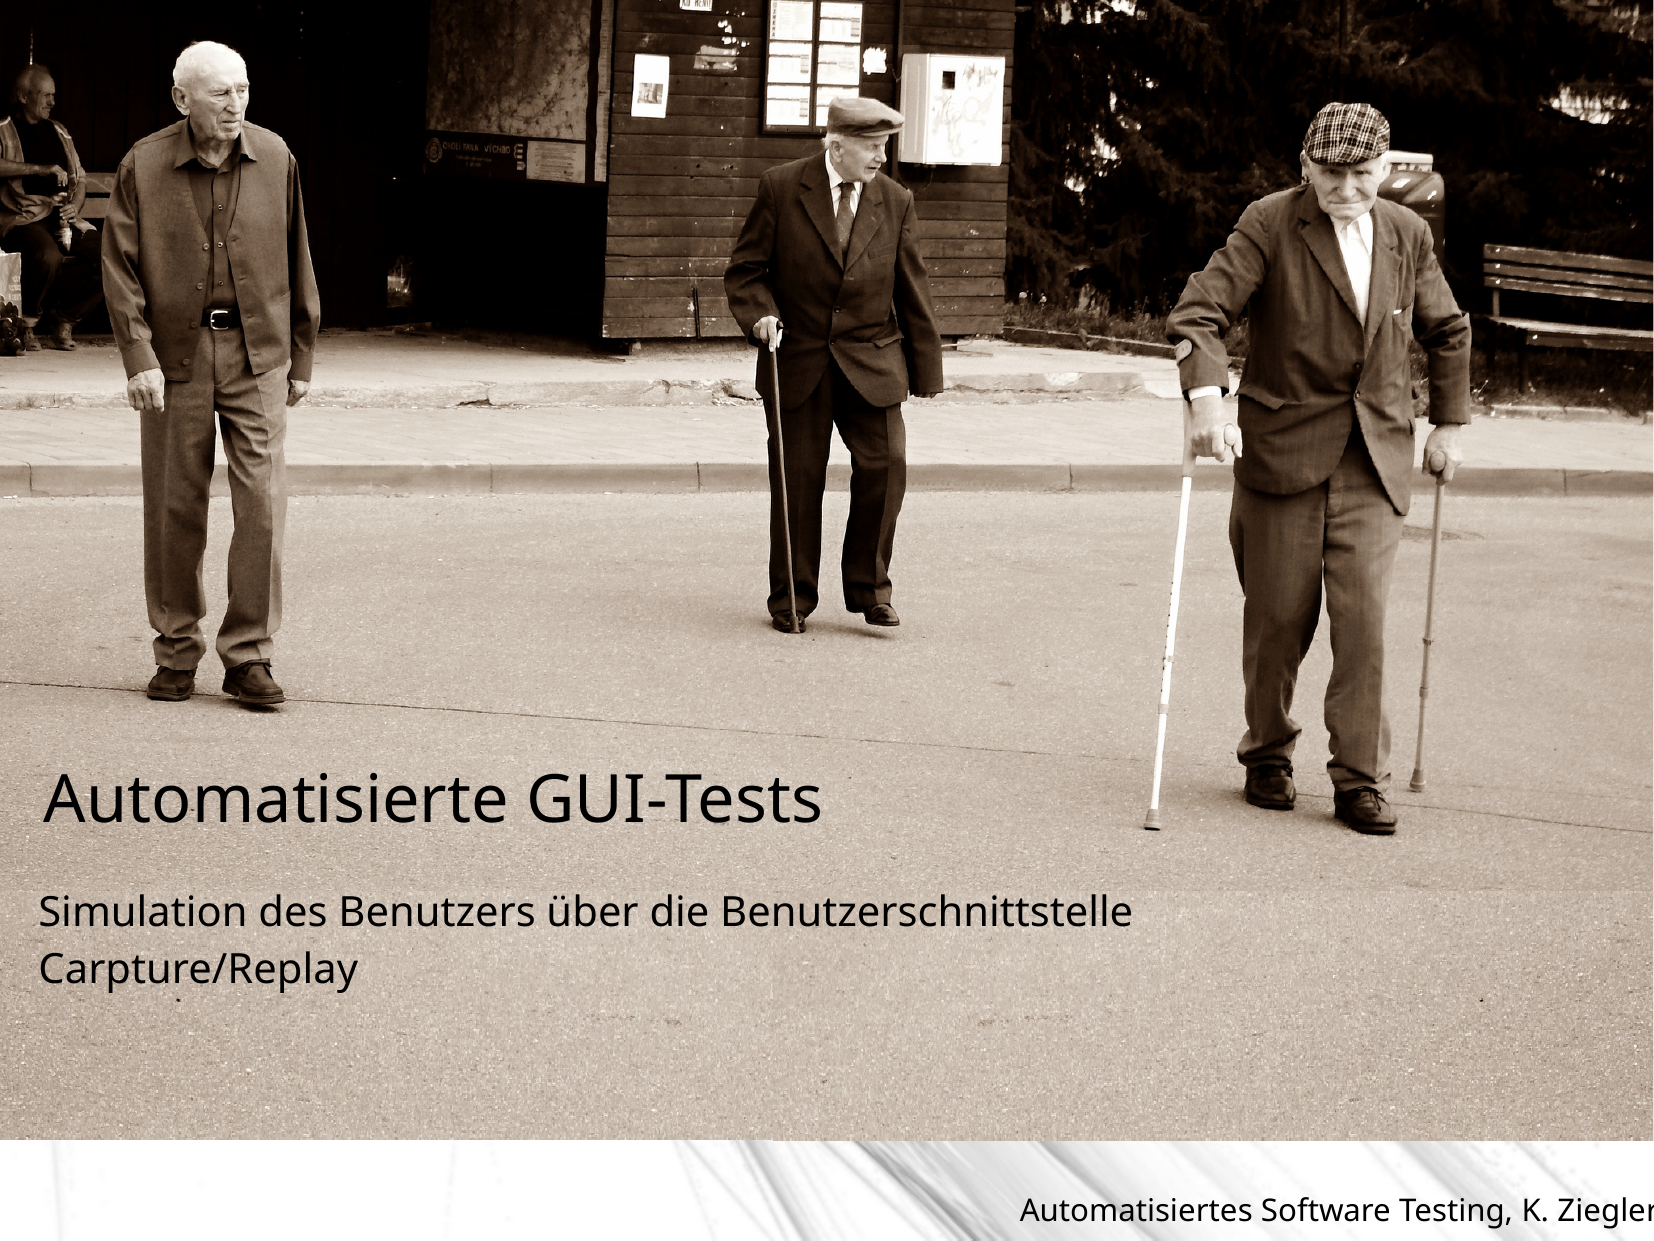

#
Automatisierte GUI-Tests
Simulation des Benutzers über die Benutzerschnittstelle
Carpture/Replay
Automatisiertes Software Testing, K. Ziegler